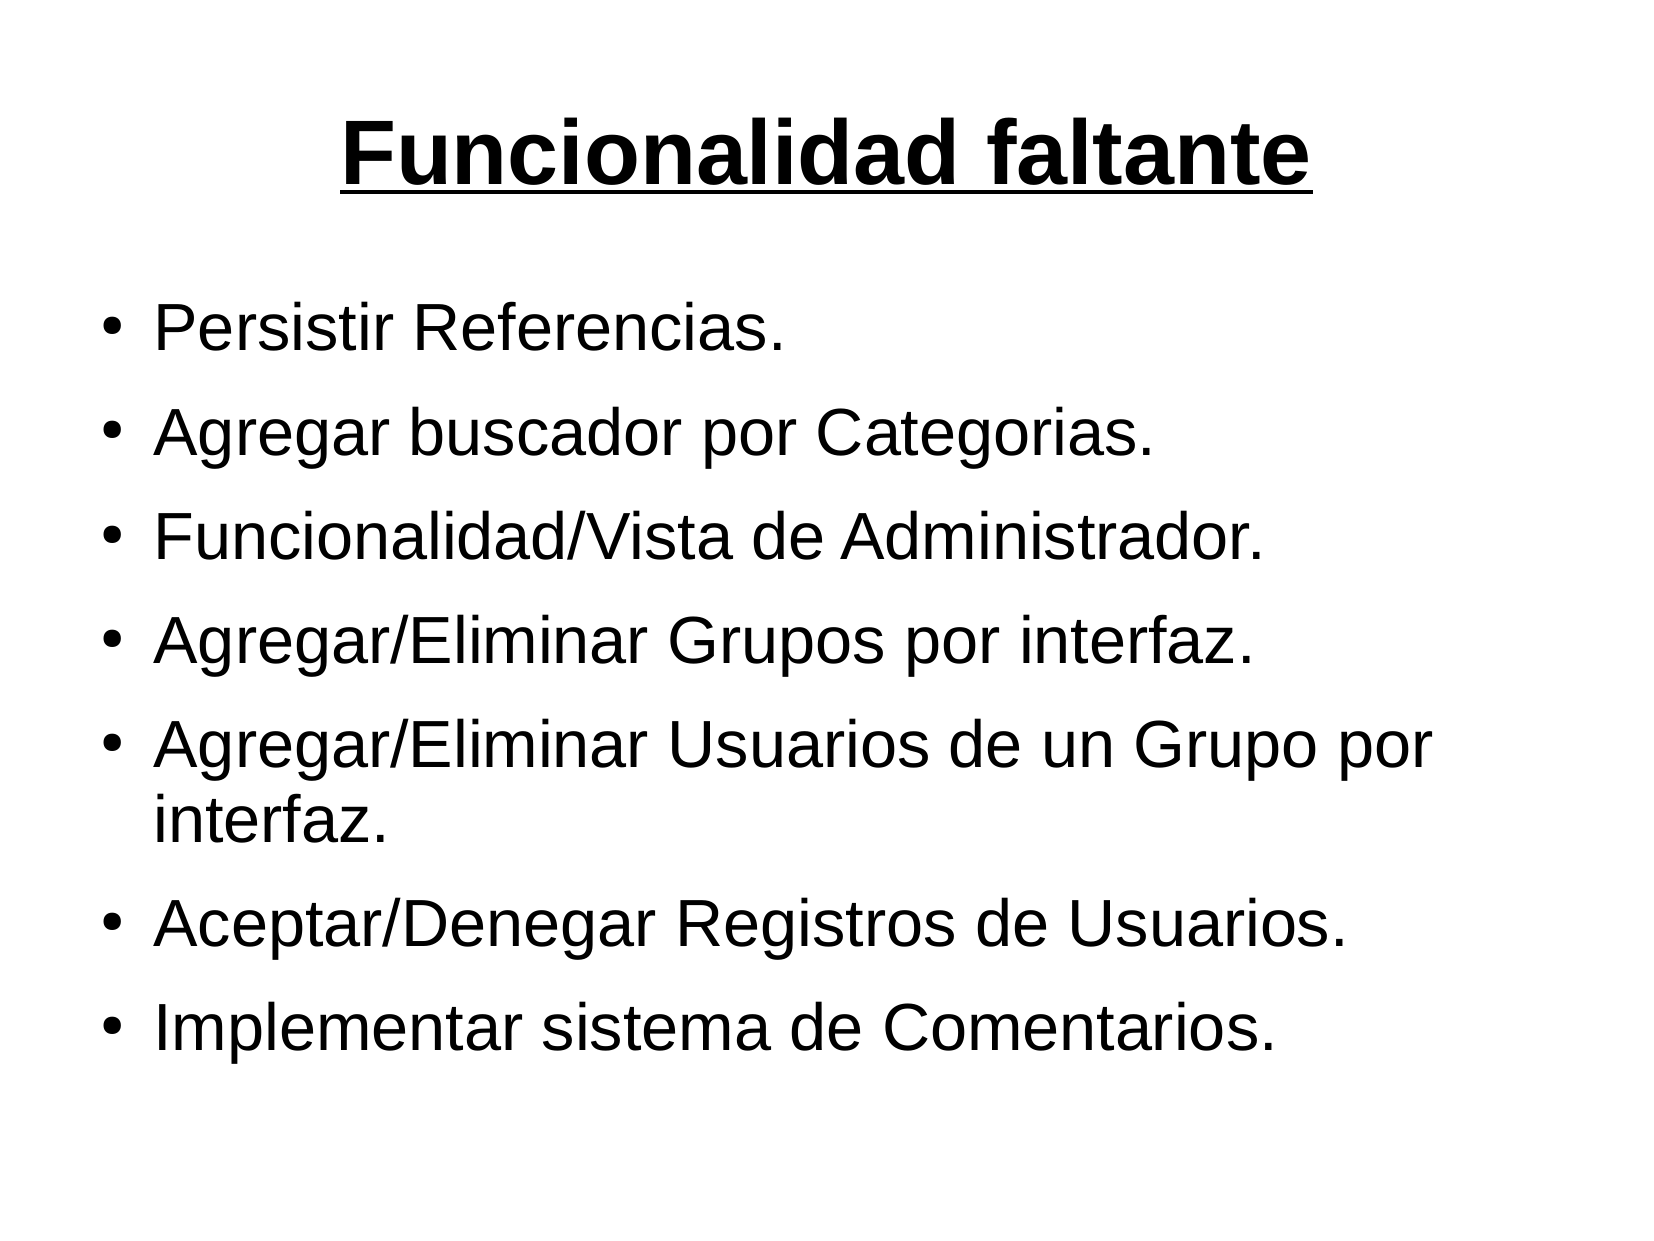

# Funcionalidad faltante
Persistir Referencias.
Agregar buscador por Categorias.
Funcionalidad/Vista de Administrador.
Agregar/Eliminar Grupos por interfaz.
Agregar/Eliminar Usuarios de un Grupo por interfaz.
Aceptar/Denegar Registros de Usuarios.
Implementar sistema de Comentarios.